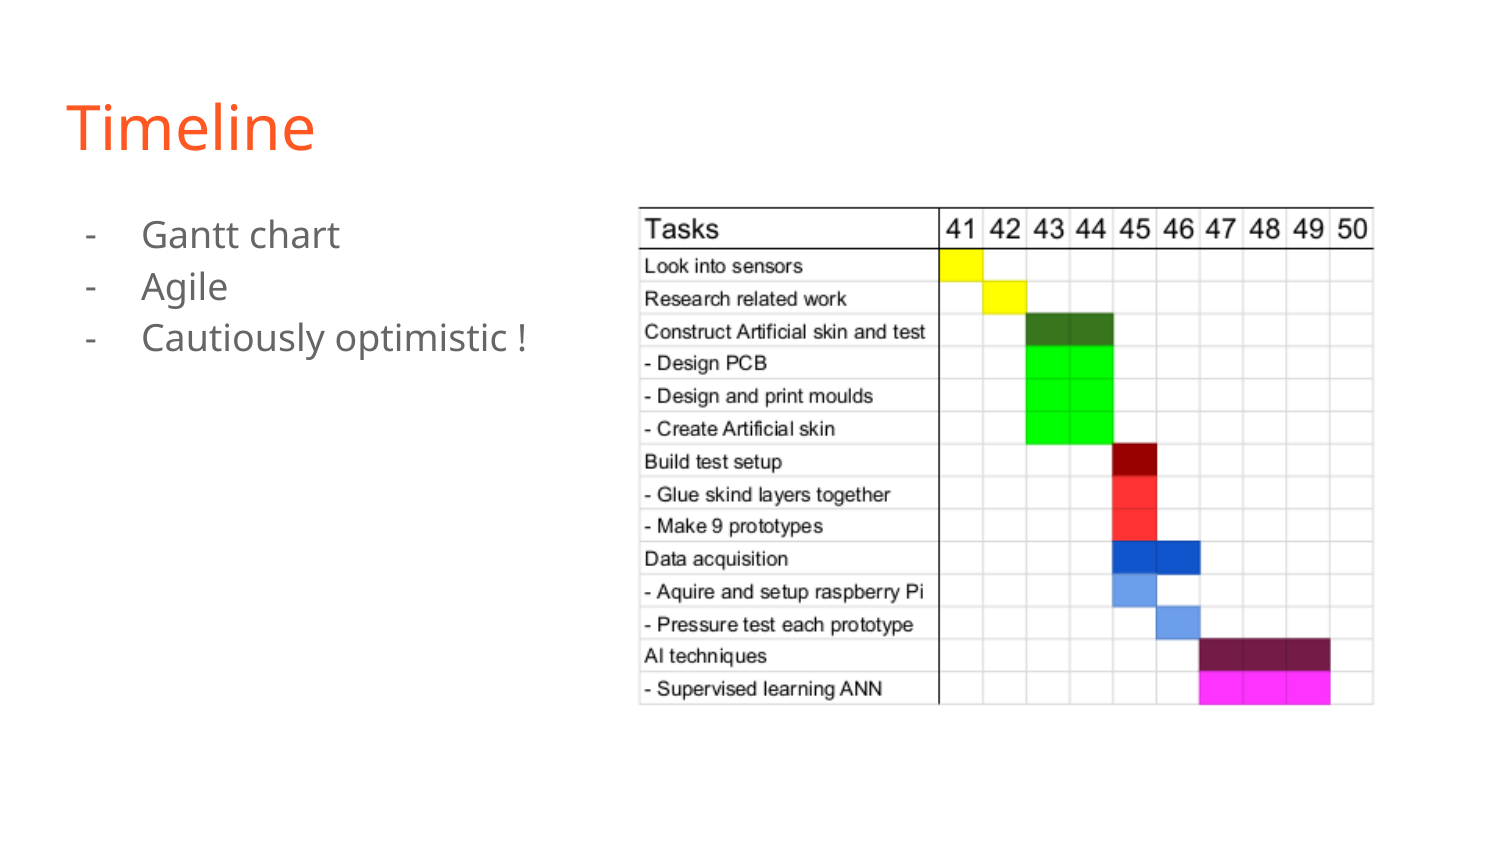

# Timeline
Gantt chart
Agile
Cautiously optimistic !